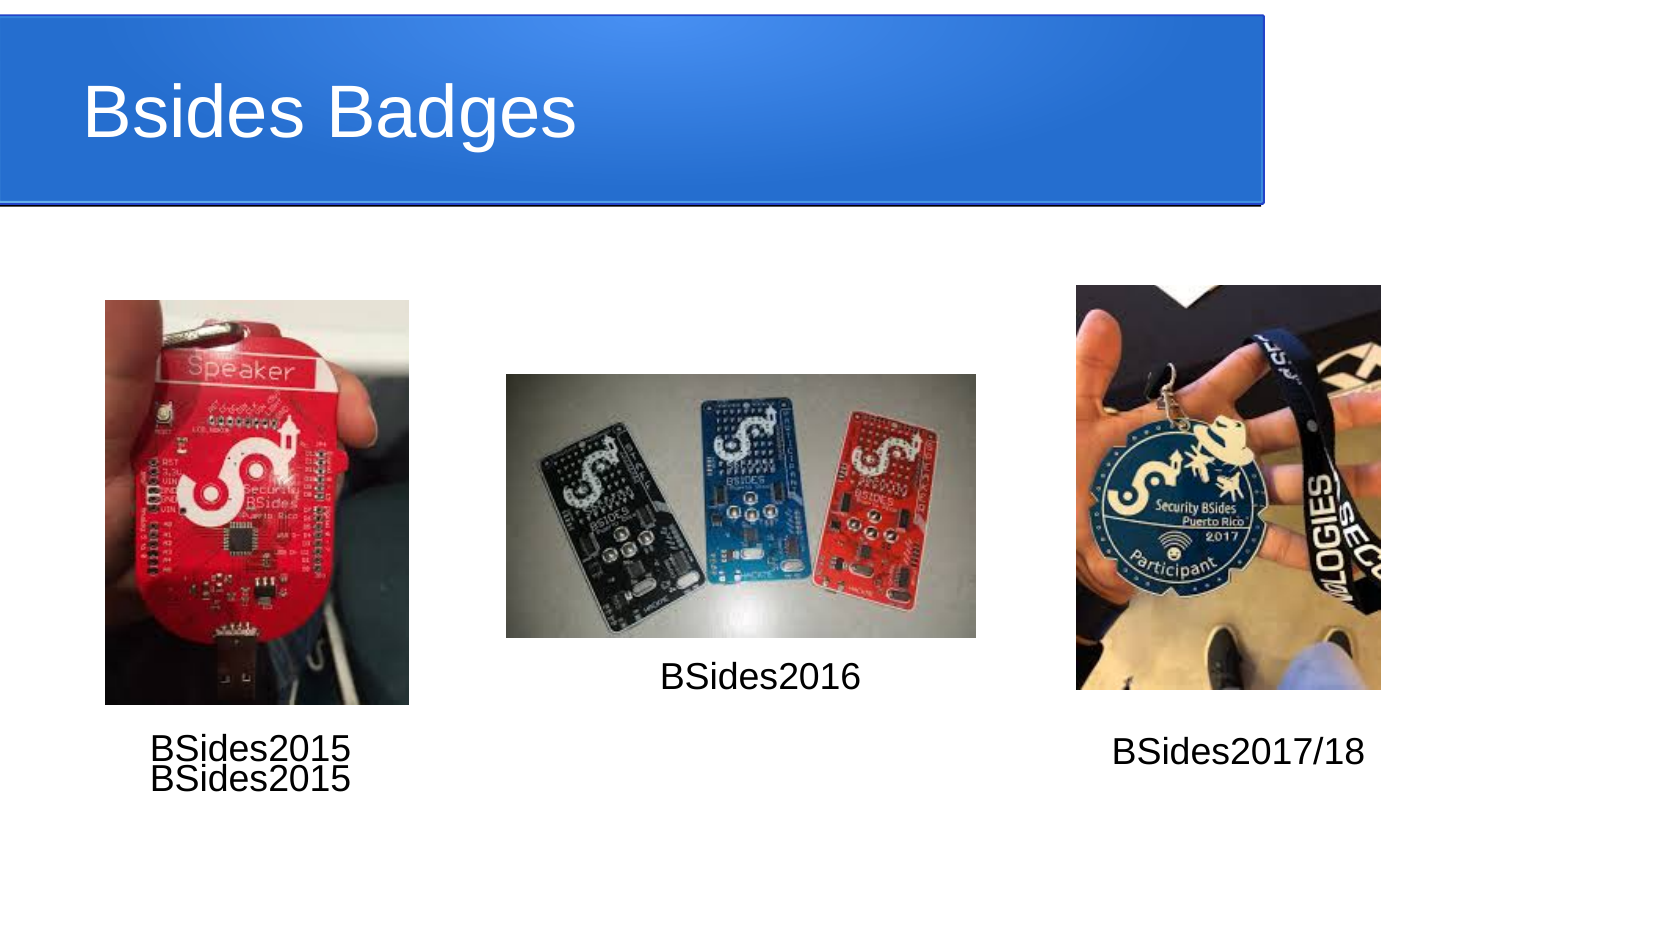

# Bsides Badges
BSides2016
BSides2015
BSides2017/18
BSides2015